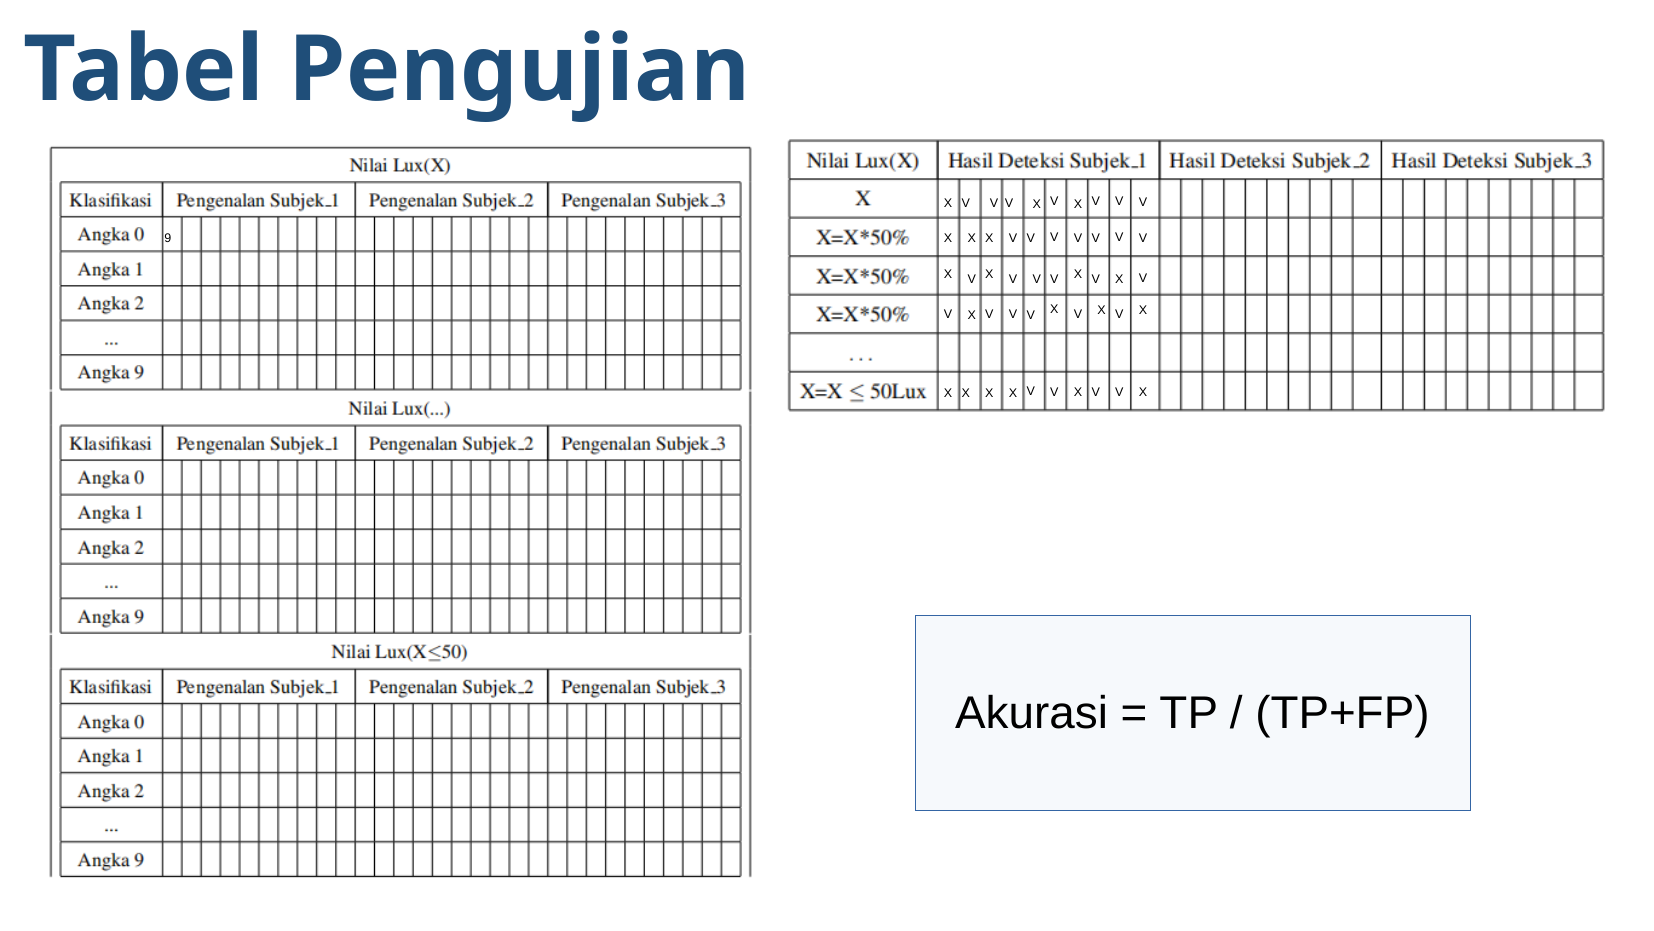

# Tabel Pengujian
V
V
V
V
V
X
V
V
X
X
V
V
V
V
V
V
V
9
X
X
X
X
X
X
V
V
V
V
V
V
X
X
X
X
V
V
V
V
V
V
X
V
V
V
V
X
X
X
X
X
X
Akurasi = TP / (TP+FP)